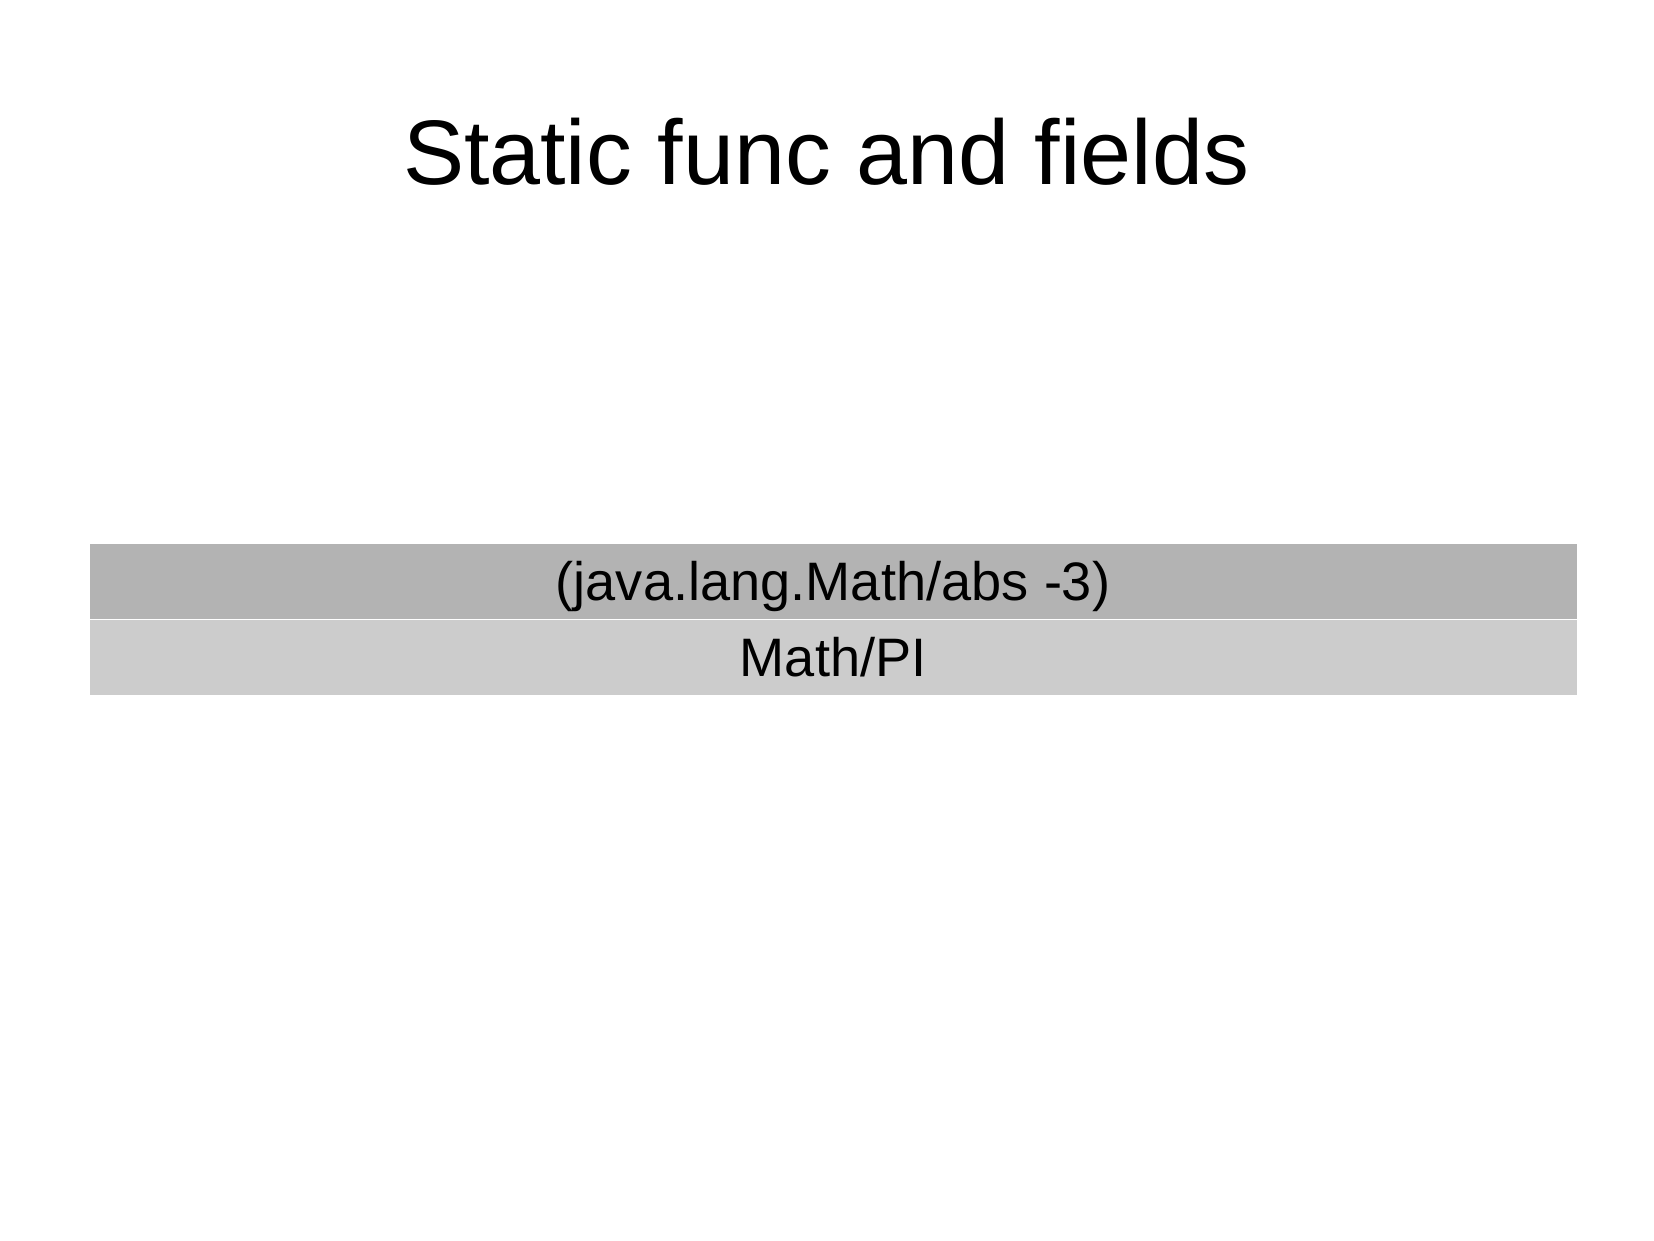

# Static func and fields
| (java.lang.Math/abs -3) |
| --- |
| Math/PI |